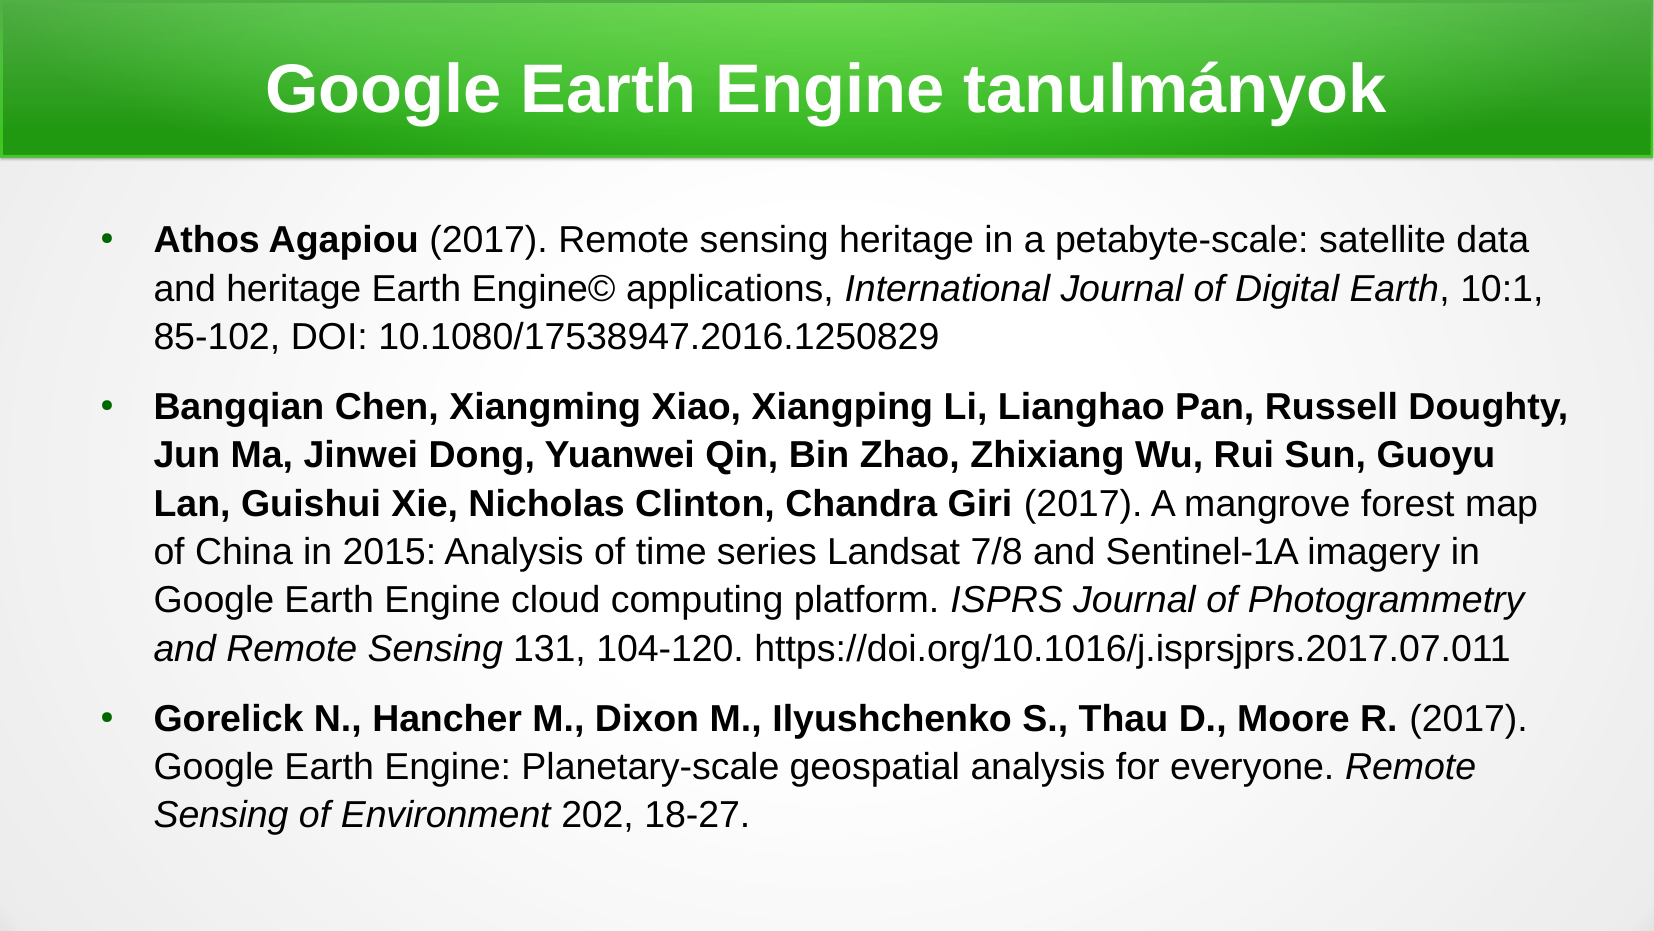

# Google Earth Engine tanulmányok
Athos Agapiou (2017). Remote sensing heritage in a petabyte-scale: satellite data and heritage Earth Engine© applications, International Journal of Digital Earth, 10:1, 85-102, DOI: 10.1080/17538947.2016.1250829
Bangqian Chen, Xiangming Xiao, Xiangping Li, Lianghao Pan, Russell Doughty, Jun Ma, Jinwei Dong, Yuanwei Qin, Bin Zhao, Zhixiang Wu, Rui Sun, Guoyu Lan, Guishui Xie, Nicholas Clinton, Chandra Giri (2017). A mangrove forest map of China in 2015: Analysis of time series Landsat 7/8 and Sentinel-1A imagery in Google Earth Engine cloud computing platform. ISPRS Journal of Photogrammetry and Remote Sensing 131, 104-120. https://doi.org/10.1016/j.isprsjprs.2017.07.011
Gorelick N., Hancher M., Dixon M., Ilyushchenko S., Thau D., Moore R. (2017). Google Earth Engine: Planetary-scale geospatial analysis for everyone. Remote Sensing of Environment 202, 18-27.